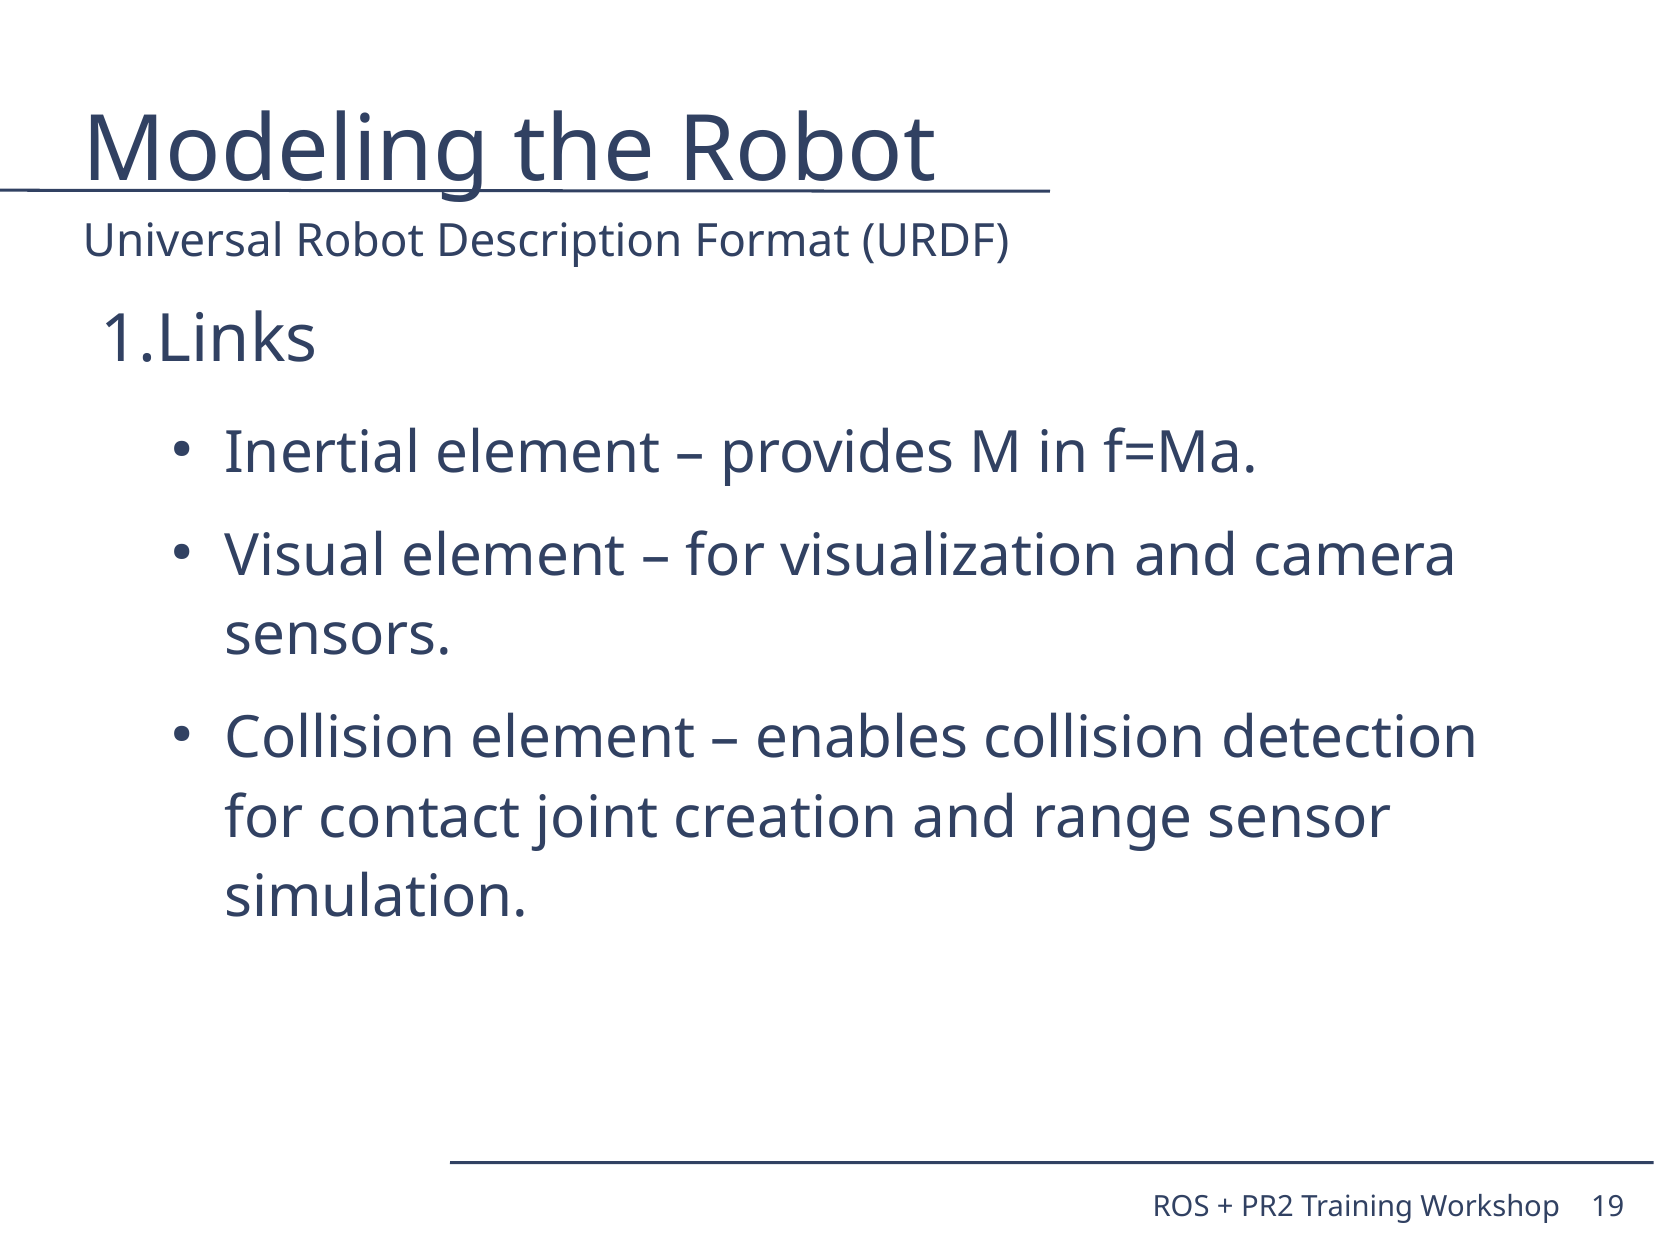

# Modeling the Robot Universal Robot Description Format (URDF)
Links
Inertial element – provides M in f=Ma.
Visual element – for visualization and camera sensors.
Collision element – enables collision detection for contact joint creation and range sensor simulation.